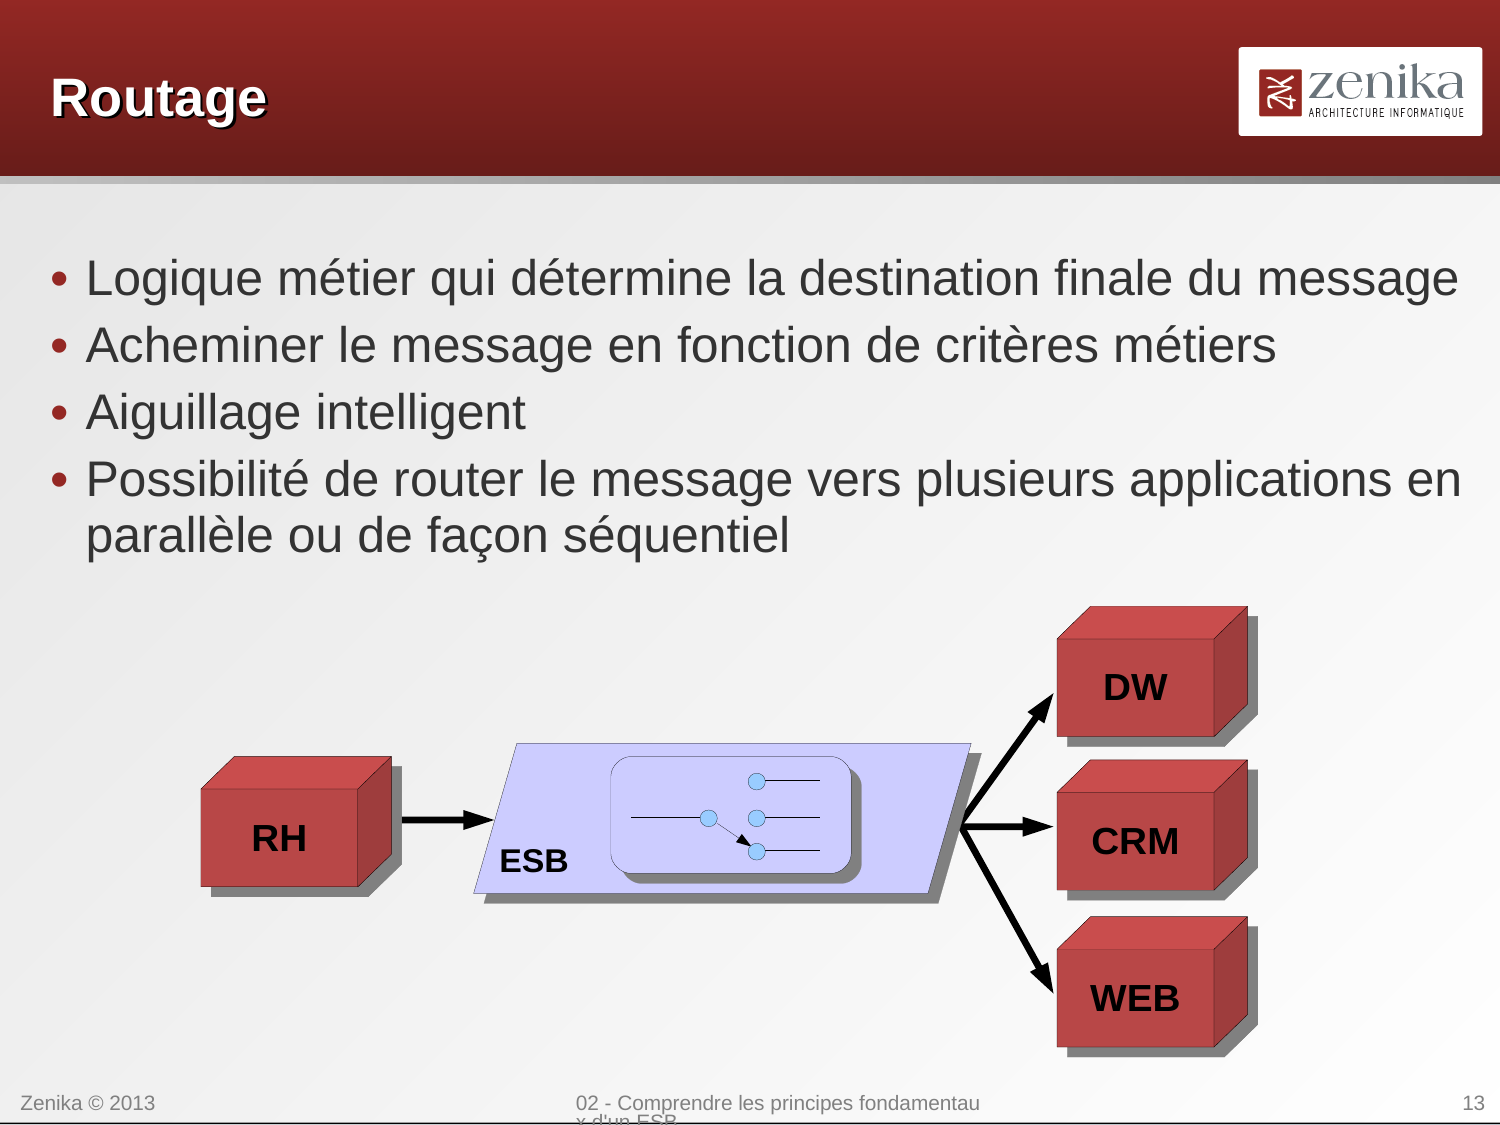

# Routage
Logique métier qui détermine la destination finale du message
Acheminer le message en fonction de critères métiers
Aiguillage intelligent
Possibilité de router le message vers plusieurs applications en parallèle ou de façon séquentiel